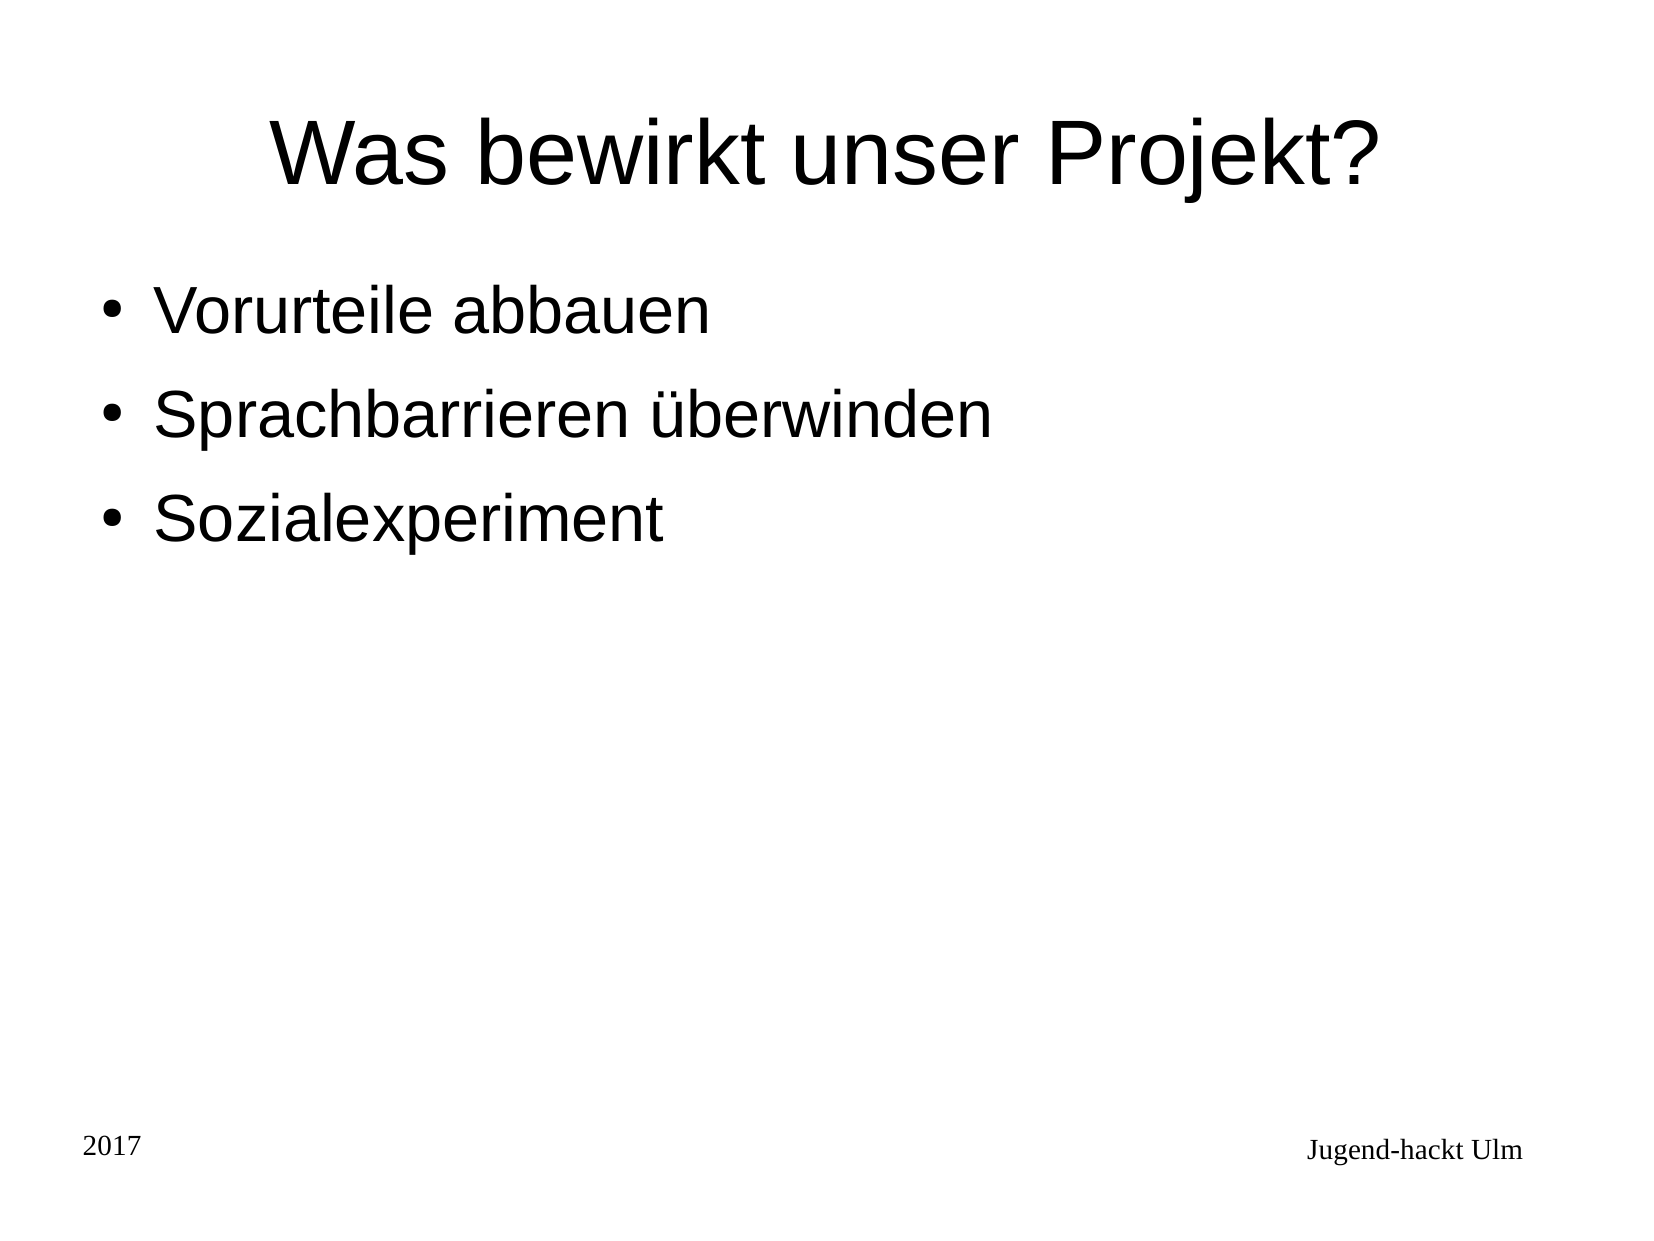

# Was bewirkt unser Projekt?
Vorurteile abbauen
Sprachbarrieren überwinden
Sozialexperiment